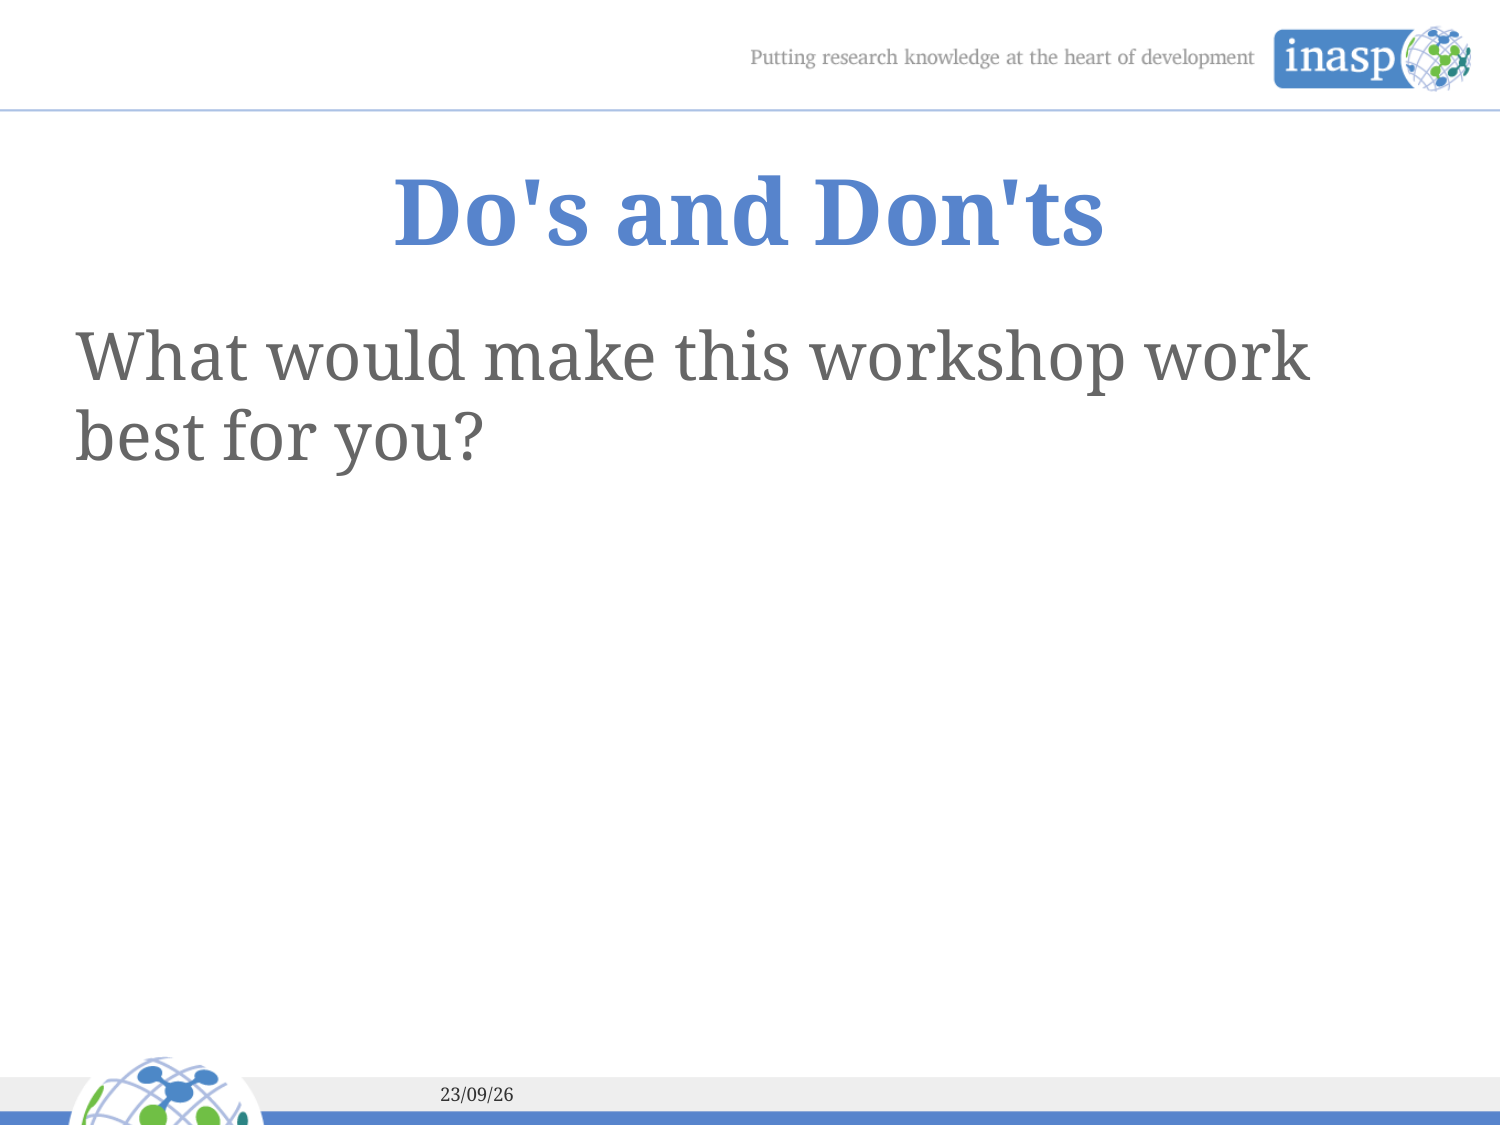

# Do's and Don'ts
What would make this workshop work best for you?